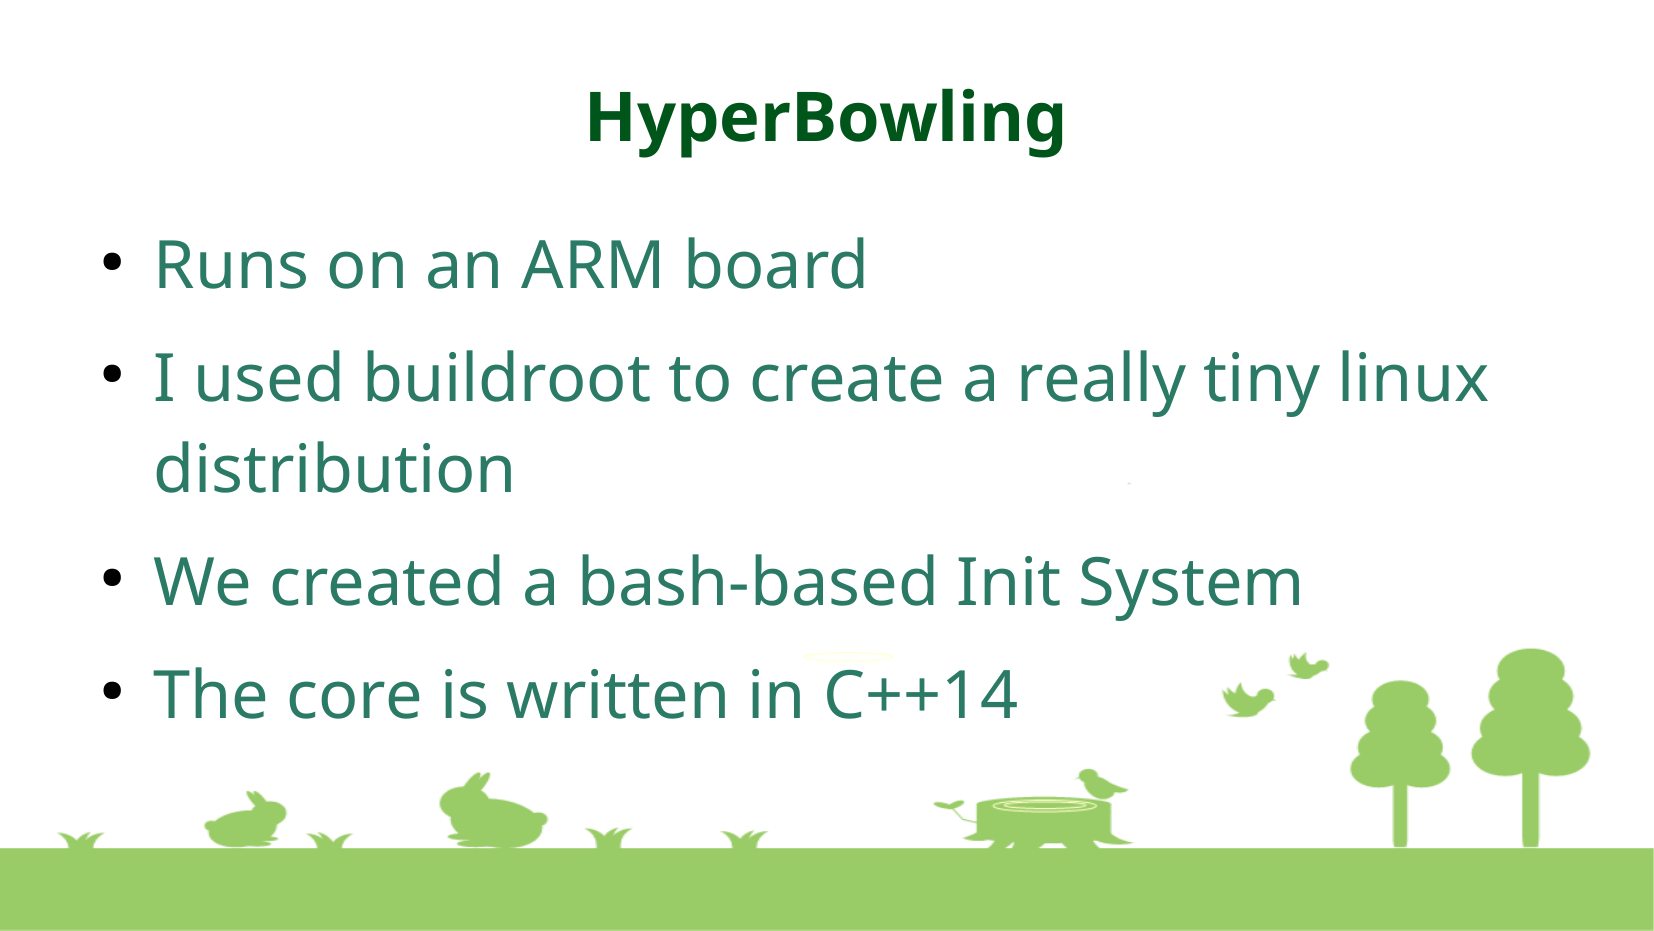

# HyperBowling
Runs on an ARM board
I used buildroot to create a really tiny linux distribution
We created a bash-based Init System
The core is written in C++14